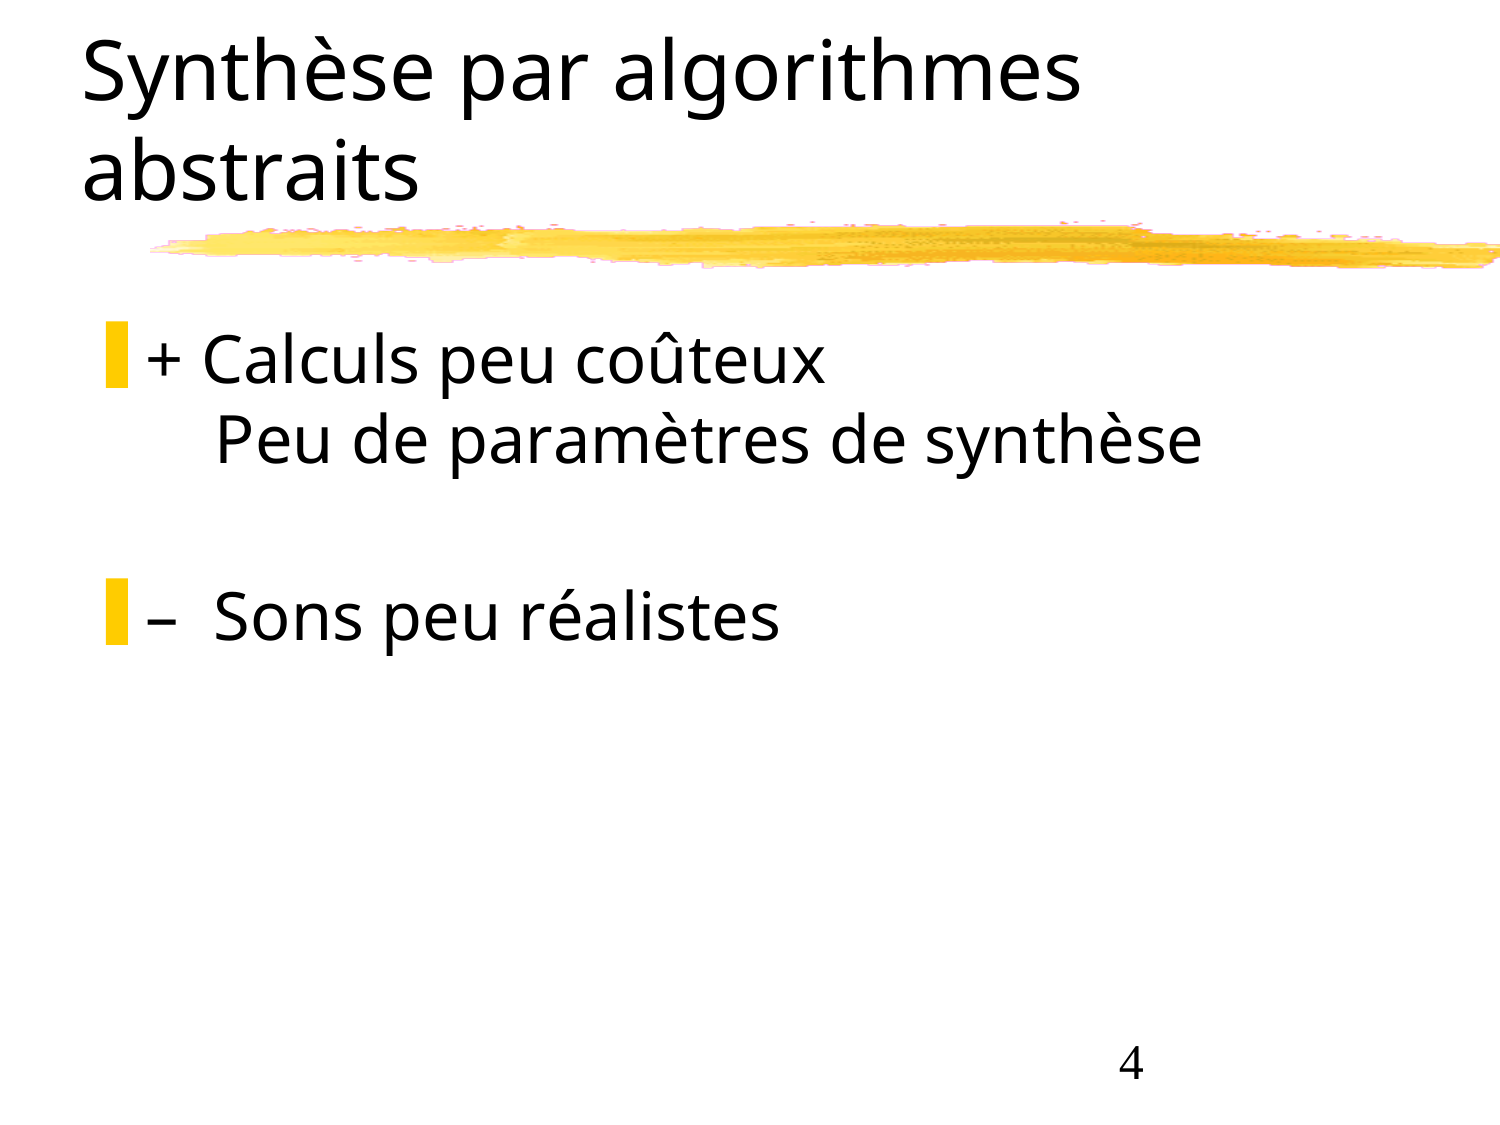

# Synthèse par algorithmes abstraits
+ Calculs peu coûteux
 Peu de paramètres de synthèse
– Sons peu réalistes
4